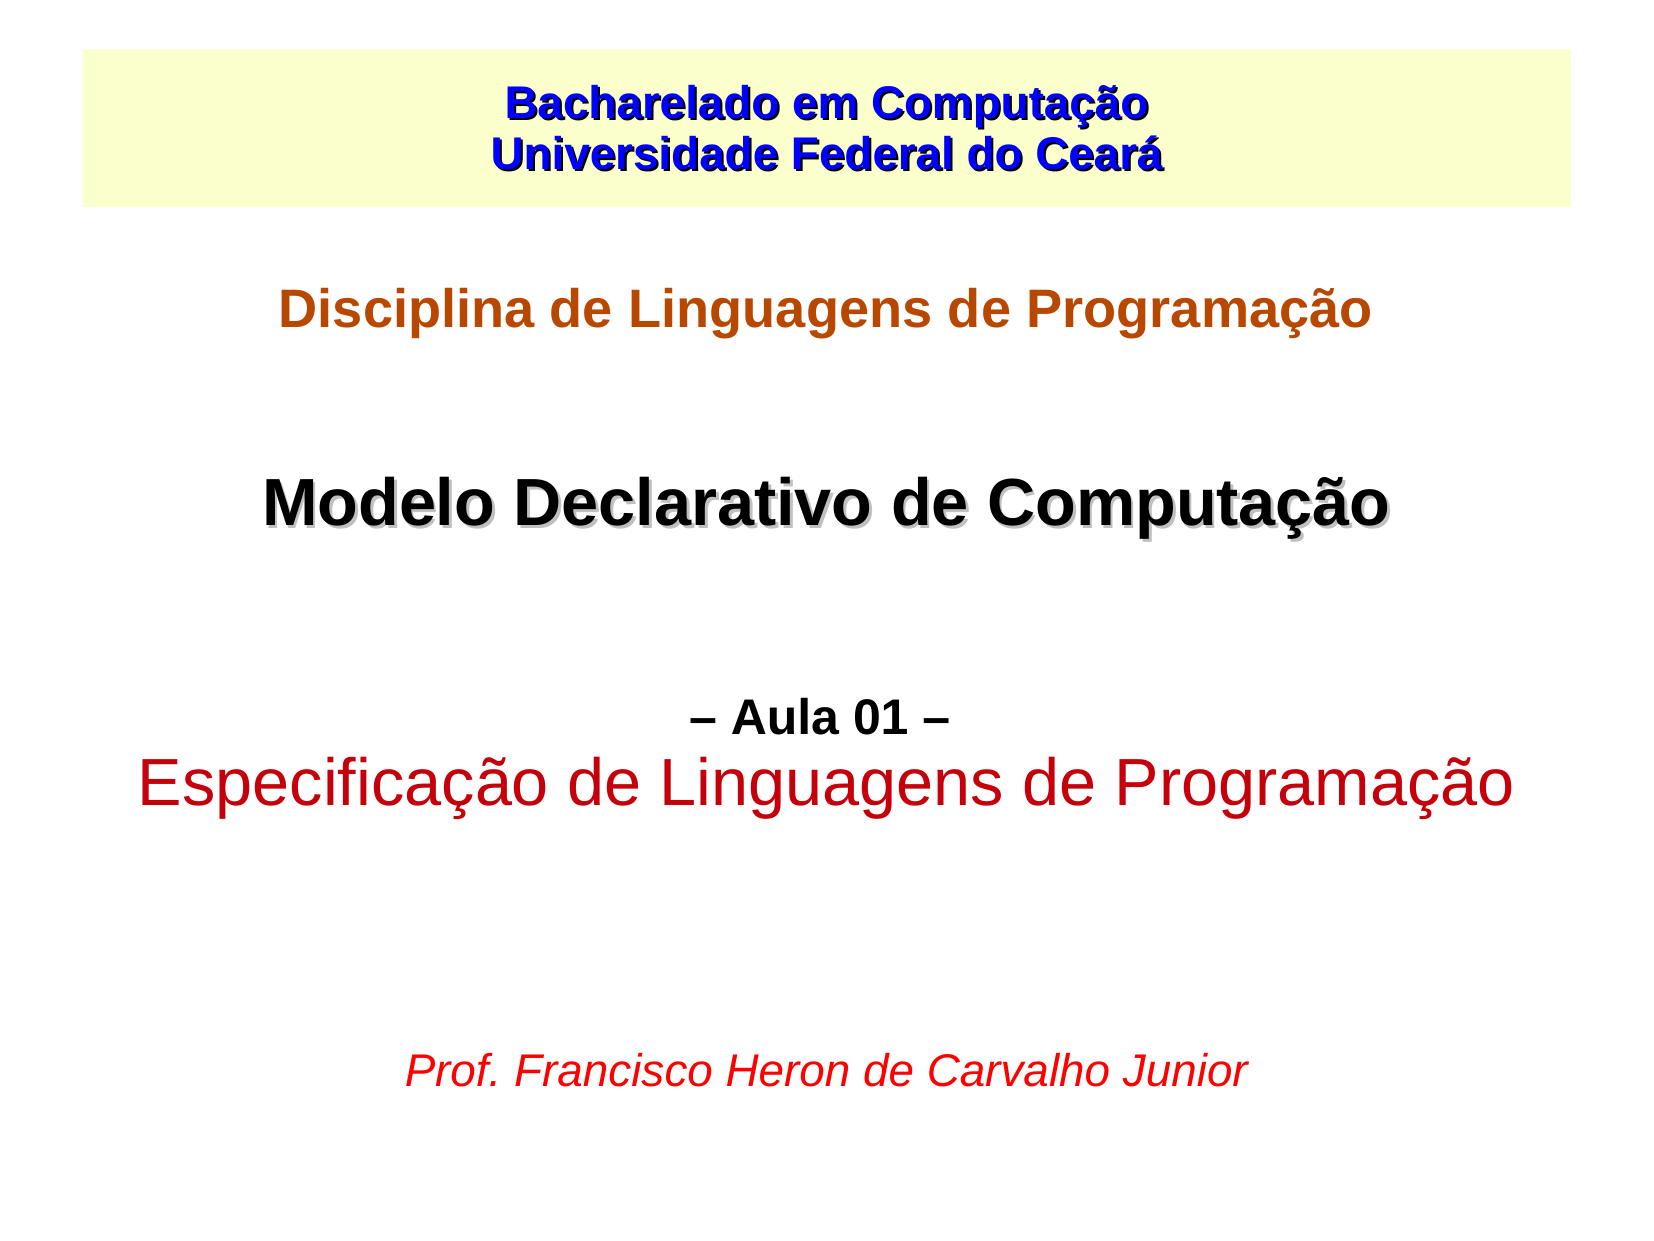

# Bacharelado em Computação Universidade Federal do Ceará
Disciplina de Linguagens de Programação
Modelo Declarativo de Computação
– Aula 01 –
Especificação de Linguagens de Programação
Prof. Francisco Heron de Carvalho Junior